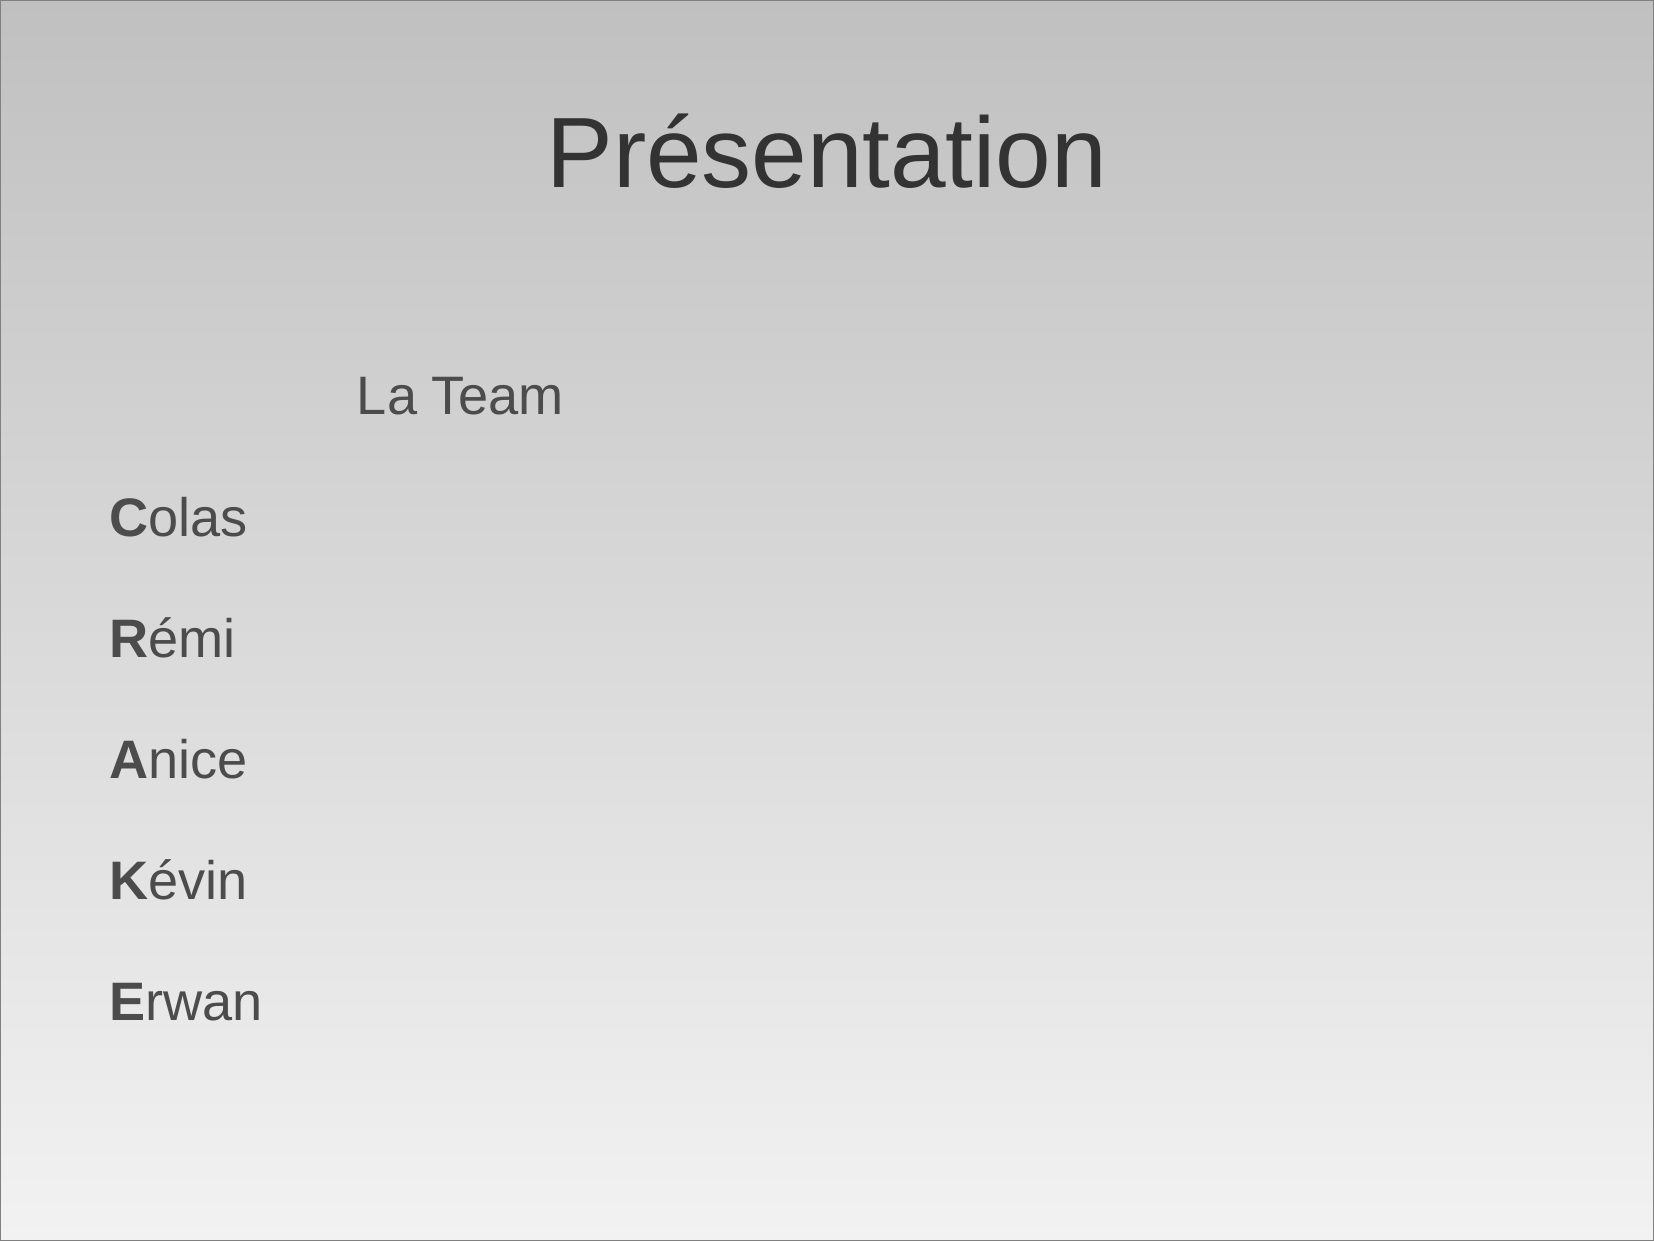

# Présentation
La Team
Colas
Rémi
Anice
Kévin
Erwan